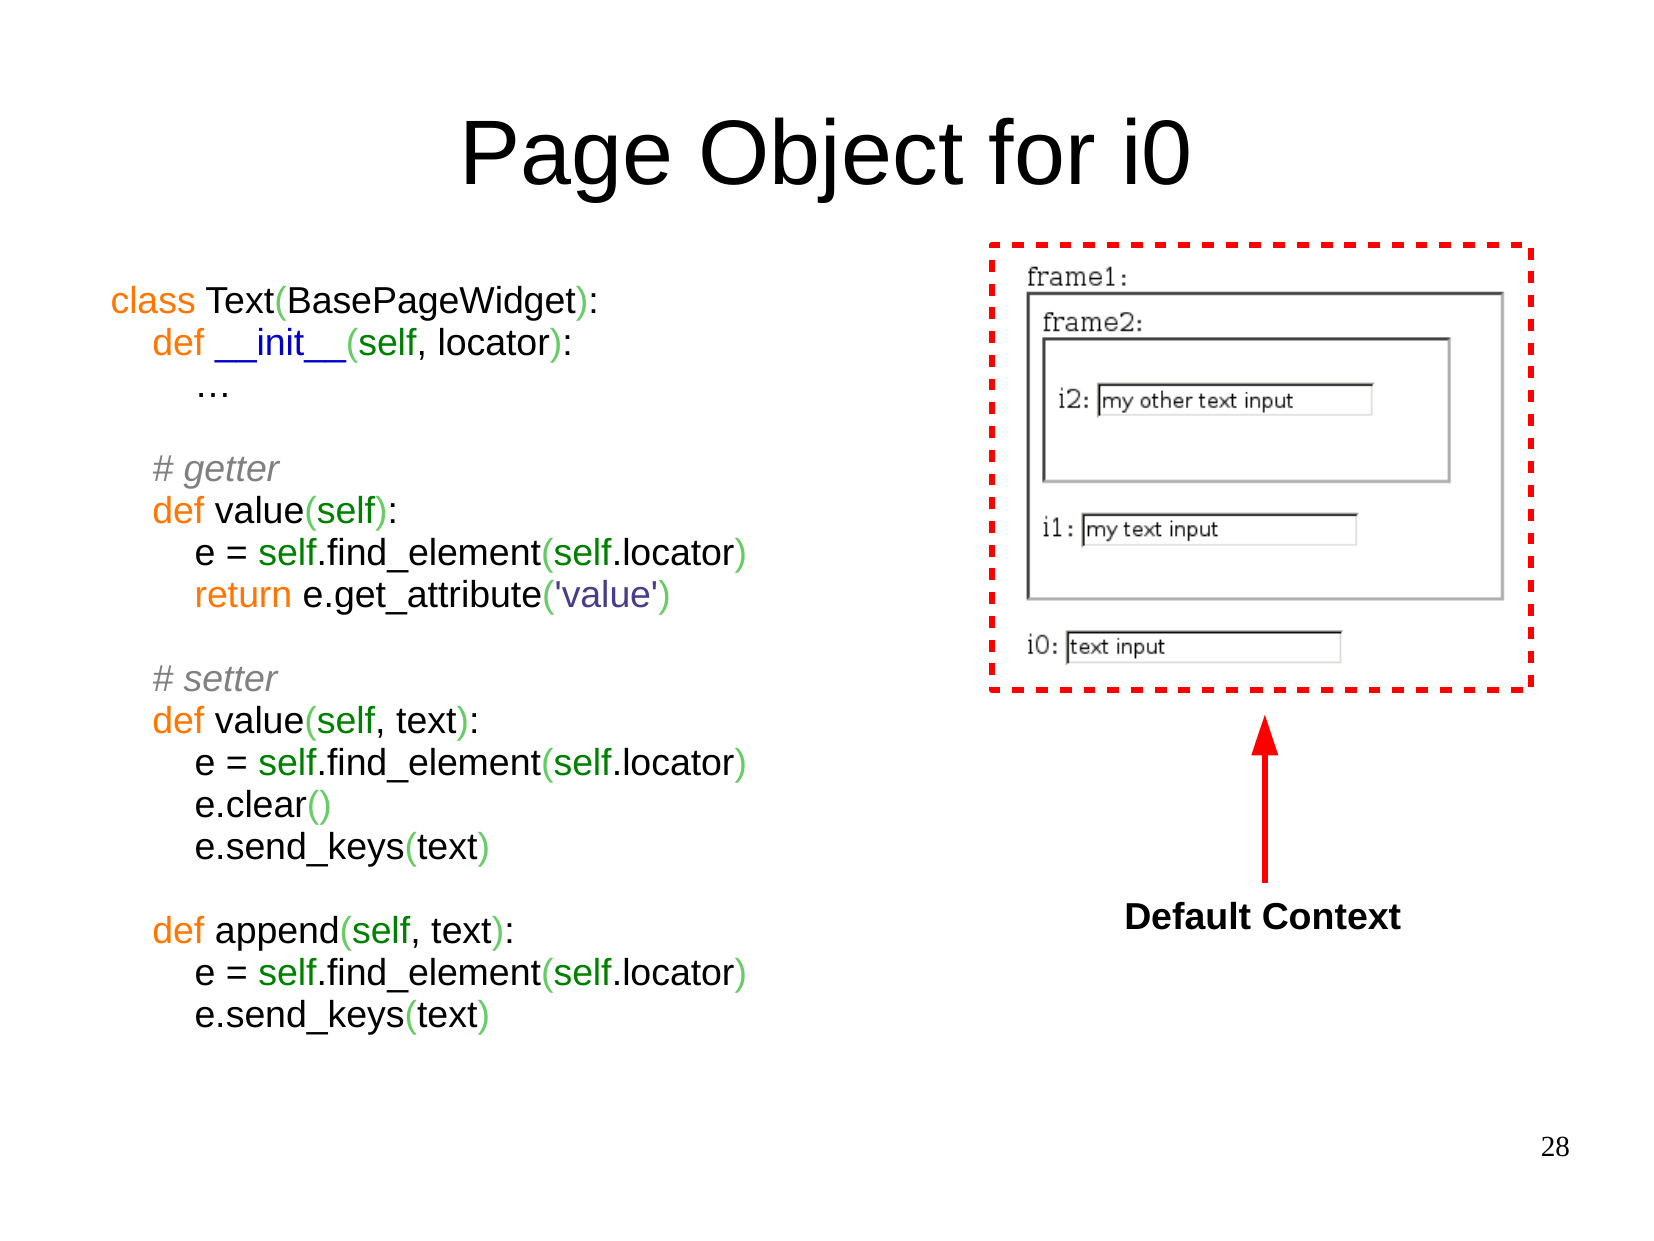

# Page Object for i0
class Text(BasePageWidget):
 def __init__(self, locator):
 …
 # getter
 def value(self):
 e = self.find_element(self.locator)
 return e.get_attribute('value')
 # setter
 def value(self, text):
 e = self.find_element(self.locator)
 e.clear()
 e.send_keys(text)
 def append(self, text):
 e = self.find_element(self.locator)
 e.send_keys(text)
Default Context
28